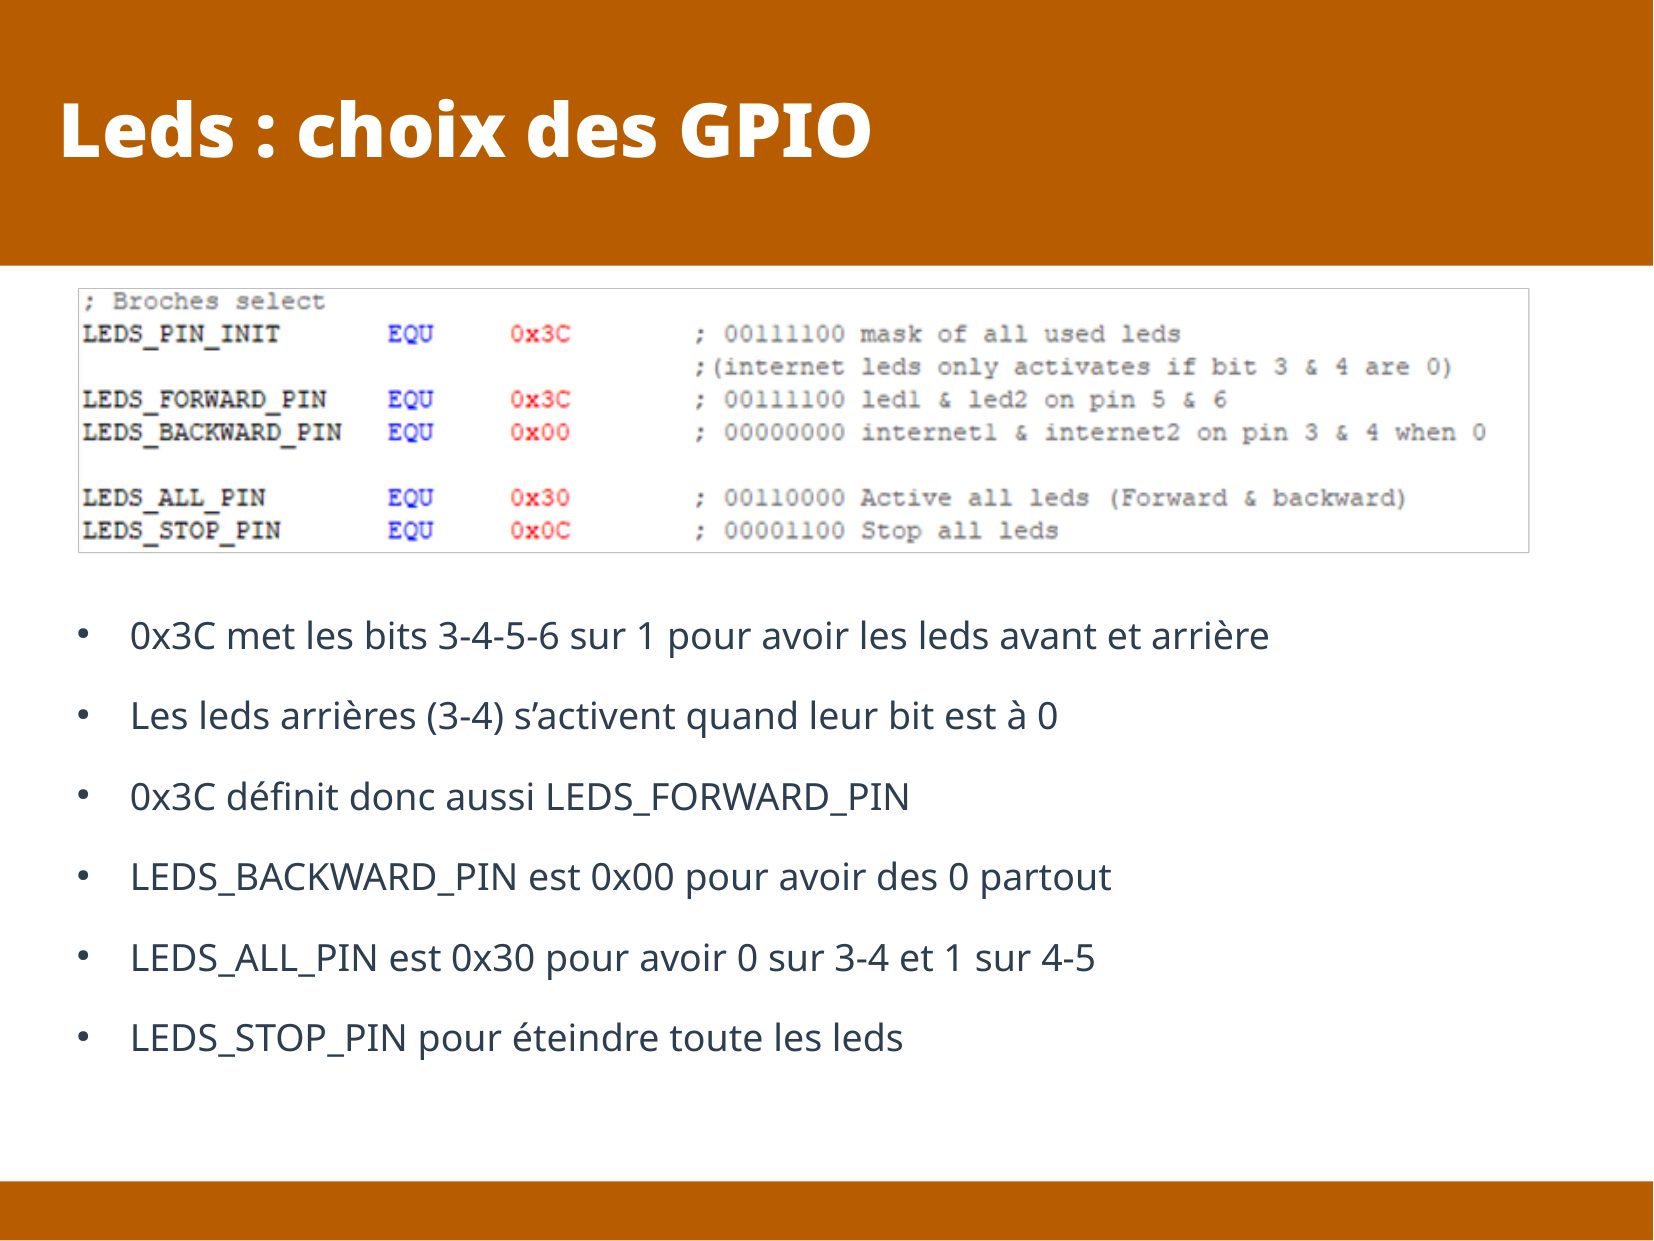

# Leds : choix des GPIO
0x3C met les bits 3-4-5-6 sur 1 pour avoir les leds avant et arrière
Les leds arrières (3-4) s’activent quand leur bit est à 0
0x3C définit donc aussi LEDS_FORWARD_PIN
LEDS_BACKWARD_PIN est 0x00 pour avoir des 0 partout
LEDS_ALL_PIN est 0x30 pour avoir 0 sur 3-4 et 1 sur 4-5
LEDS_STOP_PIN pour éteindre toute les leds